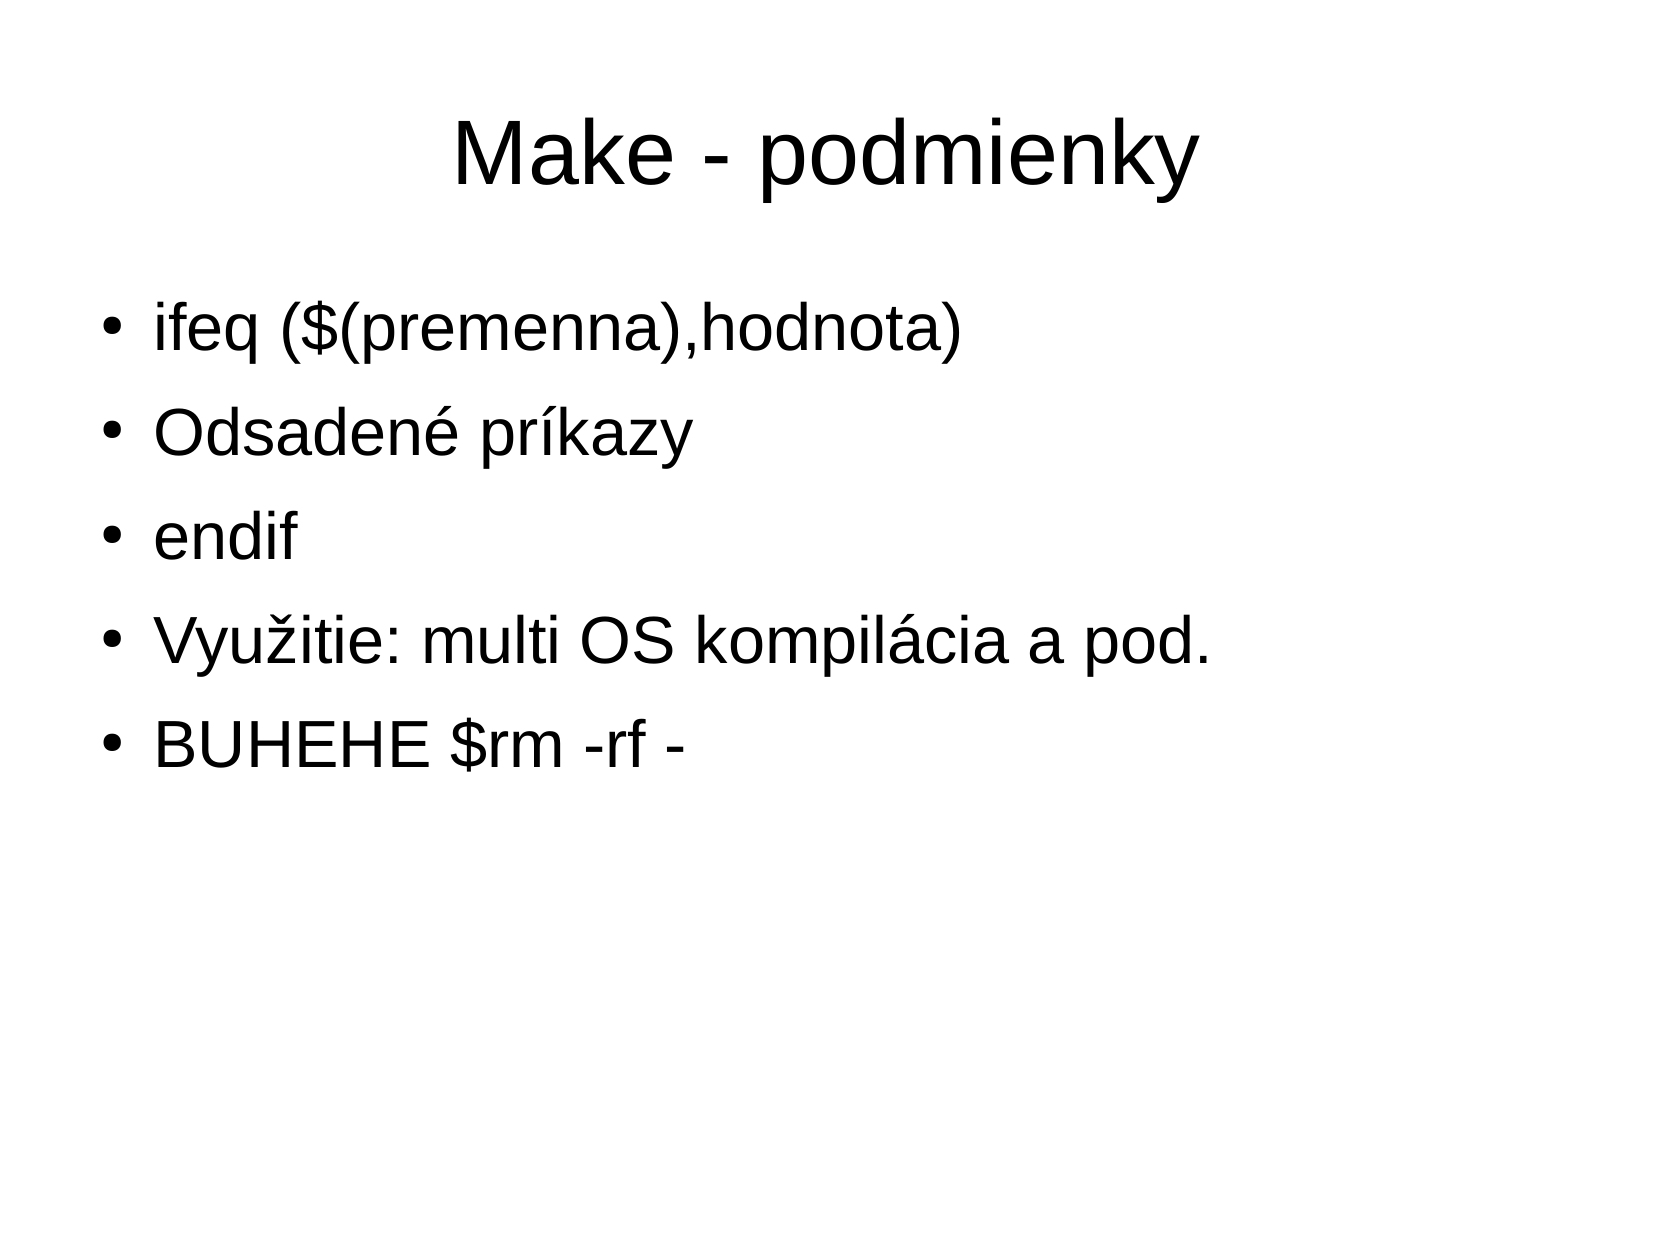

# Make - podmienky
ifeq ($(premenna),hodnota)
Odsadené príkazy
endif
Využitie: multi OS kompilácia a pod.
BUHEHE $rm -rf -